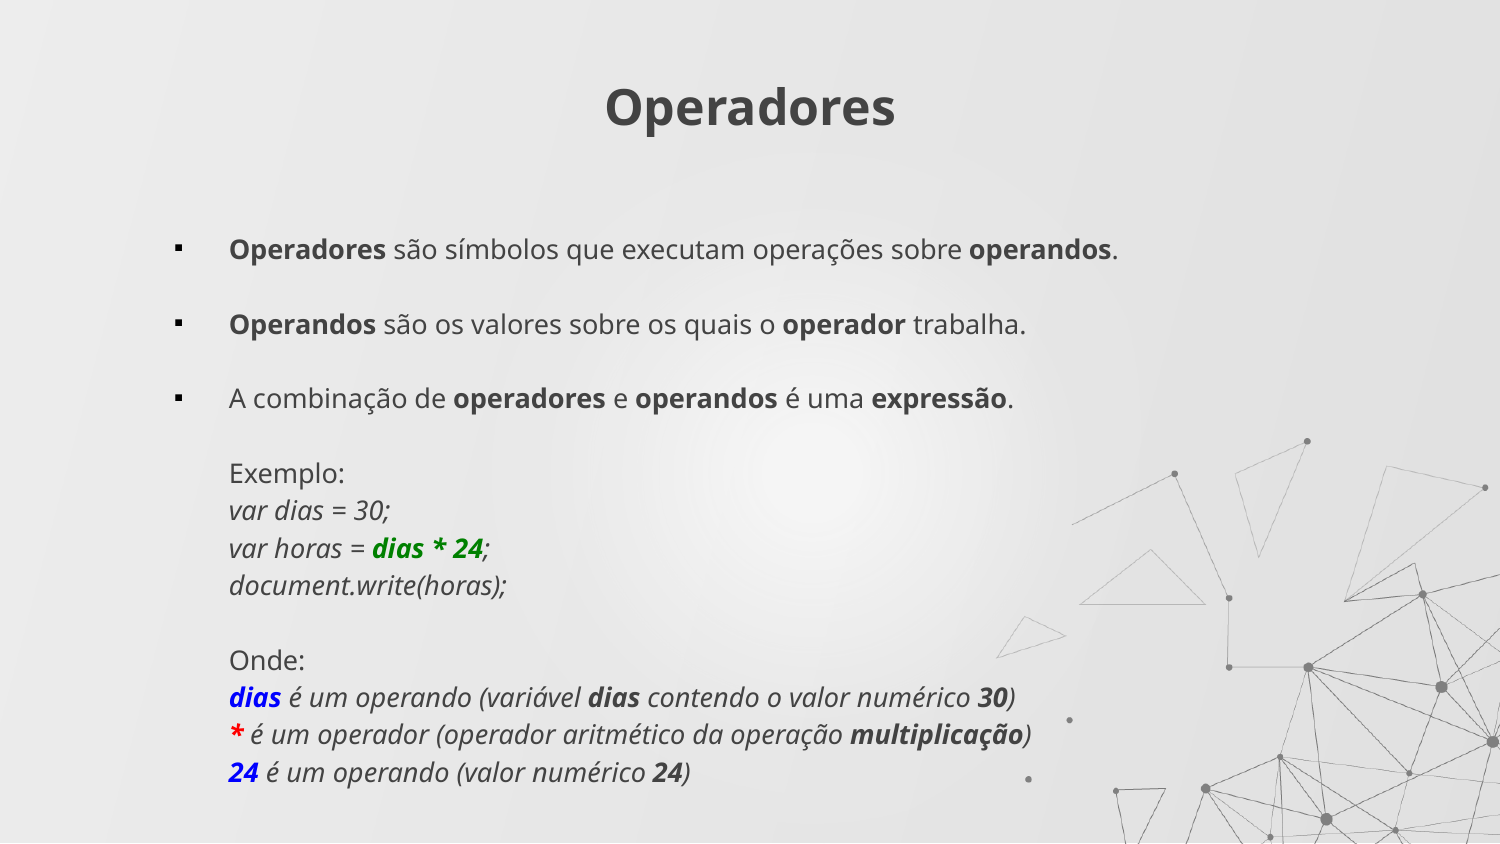

Operadores
# Operadores são símbolos que executam operações sobre operandos.
Operandos são os valores sobre os quais o operador trabalha.
A combinação de operadores e operandos é uma expressão.
Exemplo:
var dias = 30;
var horas = dias * 24;
document.write(horas);
Onde:
dias é um operando (variável dias contendo o valor numérico 30)
* é um operador (operador aritmético da operação multiplicação)
24 é um operando (valor numérico 24)